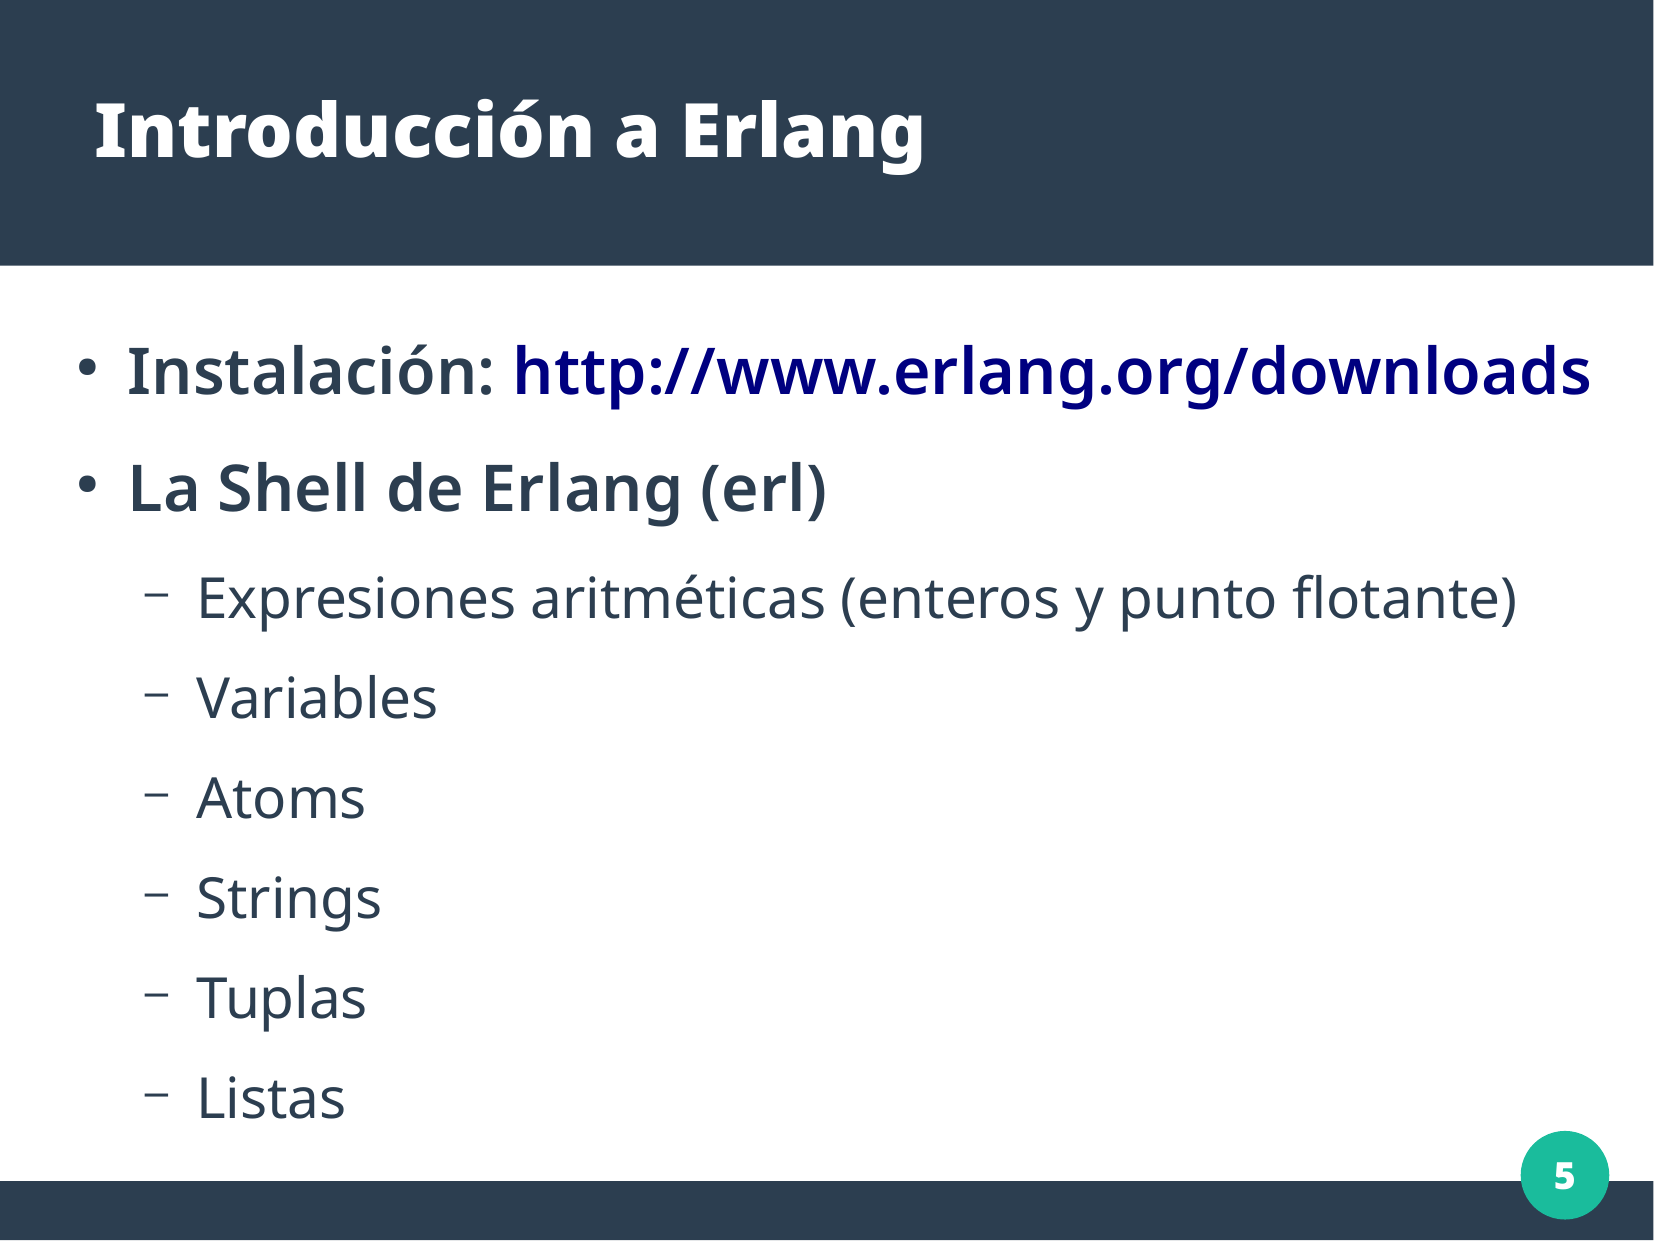

# Introducción a Erlang
Instalación: http://www.erlang.org/downloads
La Shell de Erlang (erl)
Expresiones aritméticas (enteros y punto flotante)
Variables
Atoms
Strings
Tuplas
Listas
5